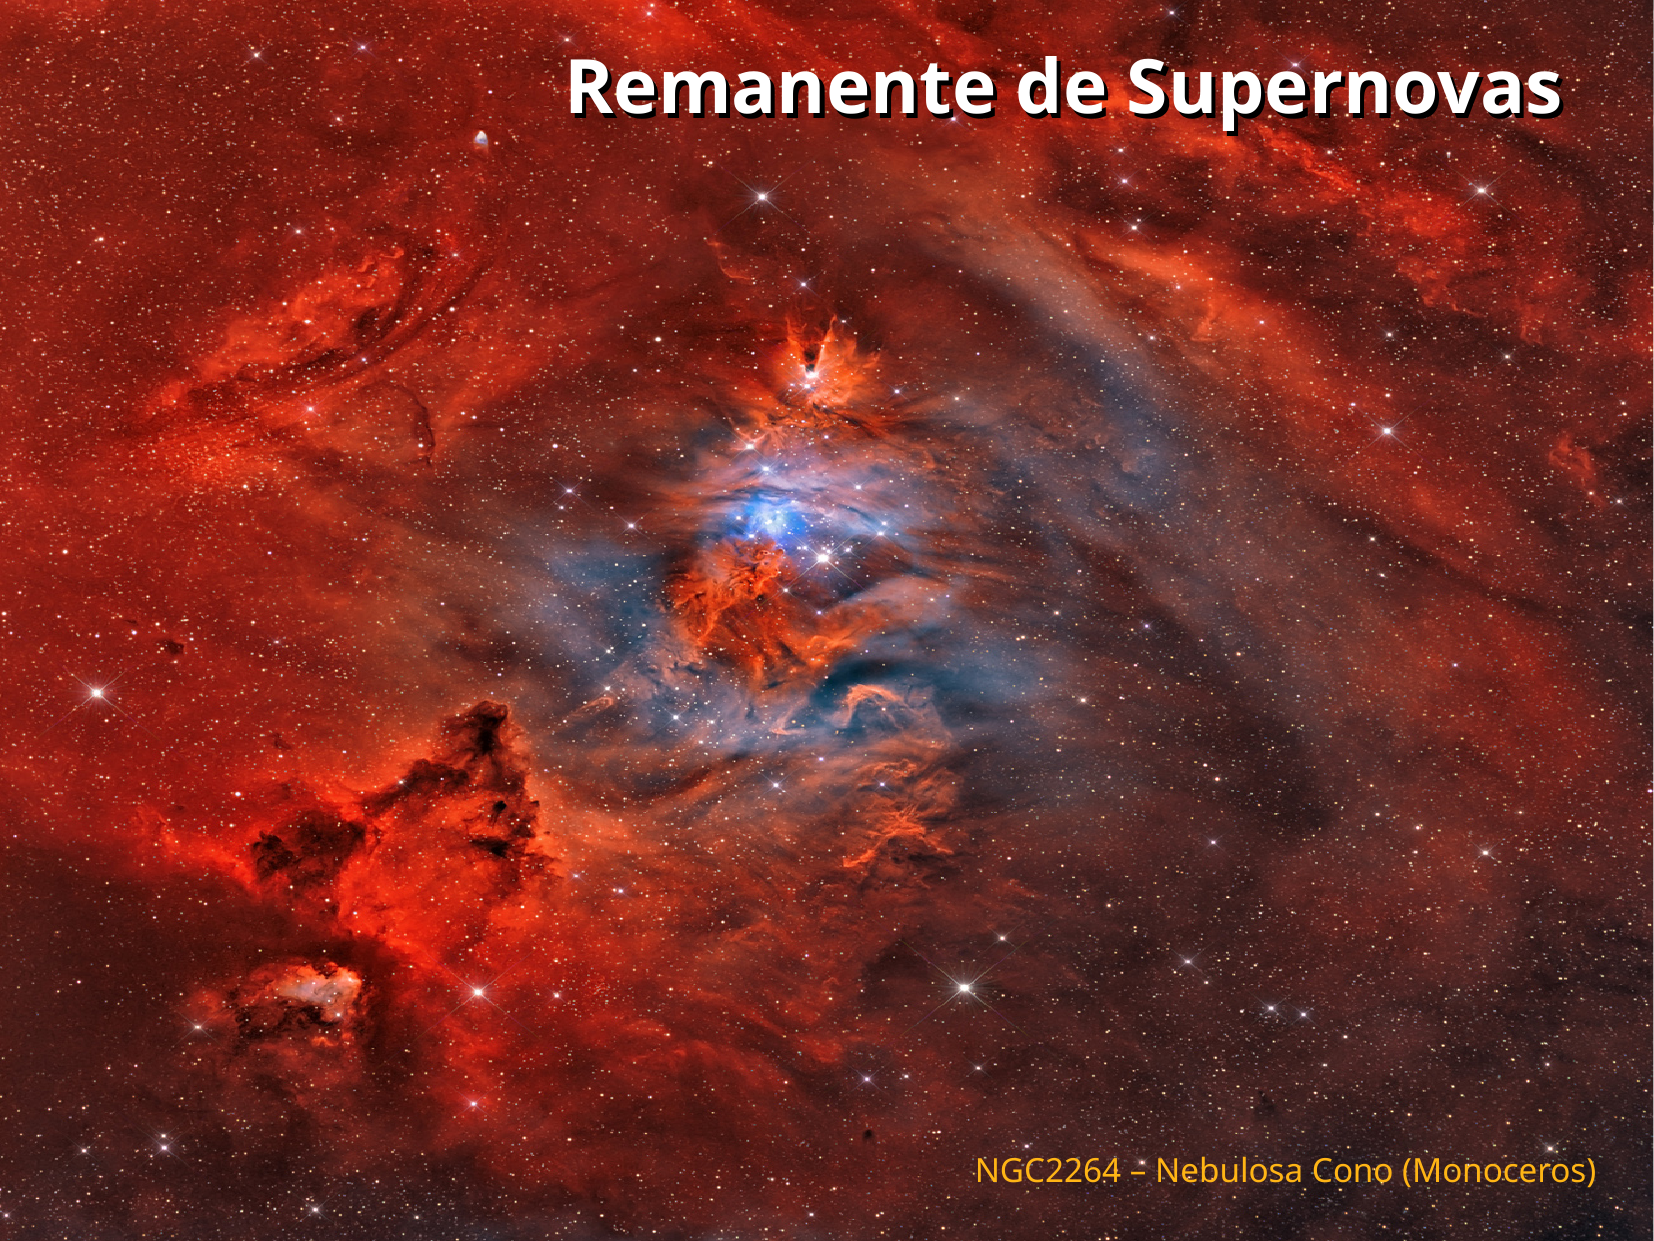

# Remanente de Supernovas
NGC2264 – Nebulosa Cono (Monoceros)
Sep 29, 2016
H. Asorey - IPAC 2016 - 08/16
45